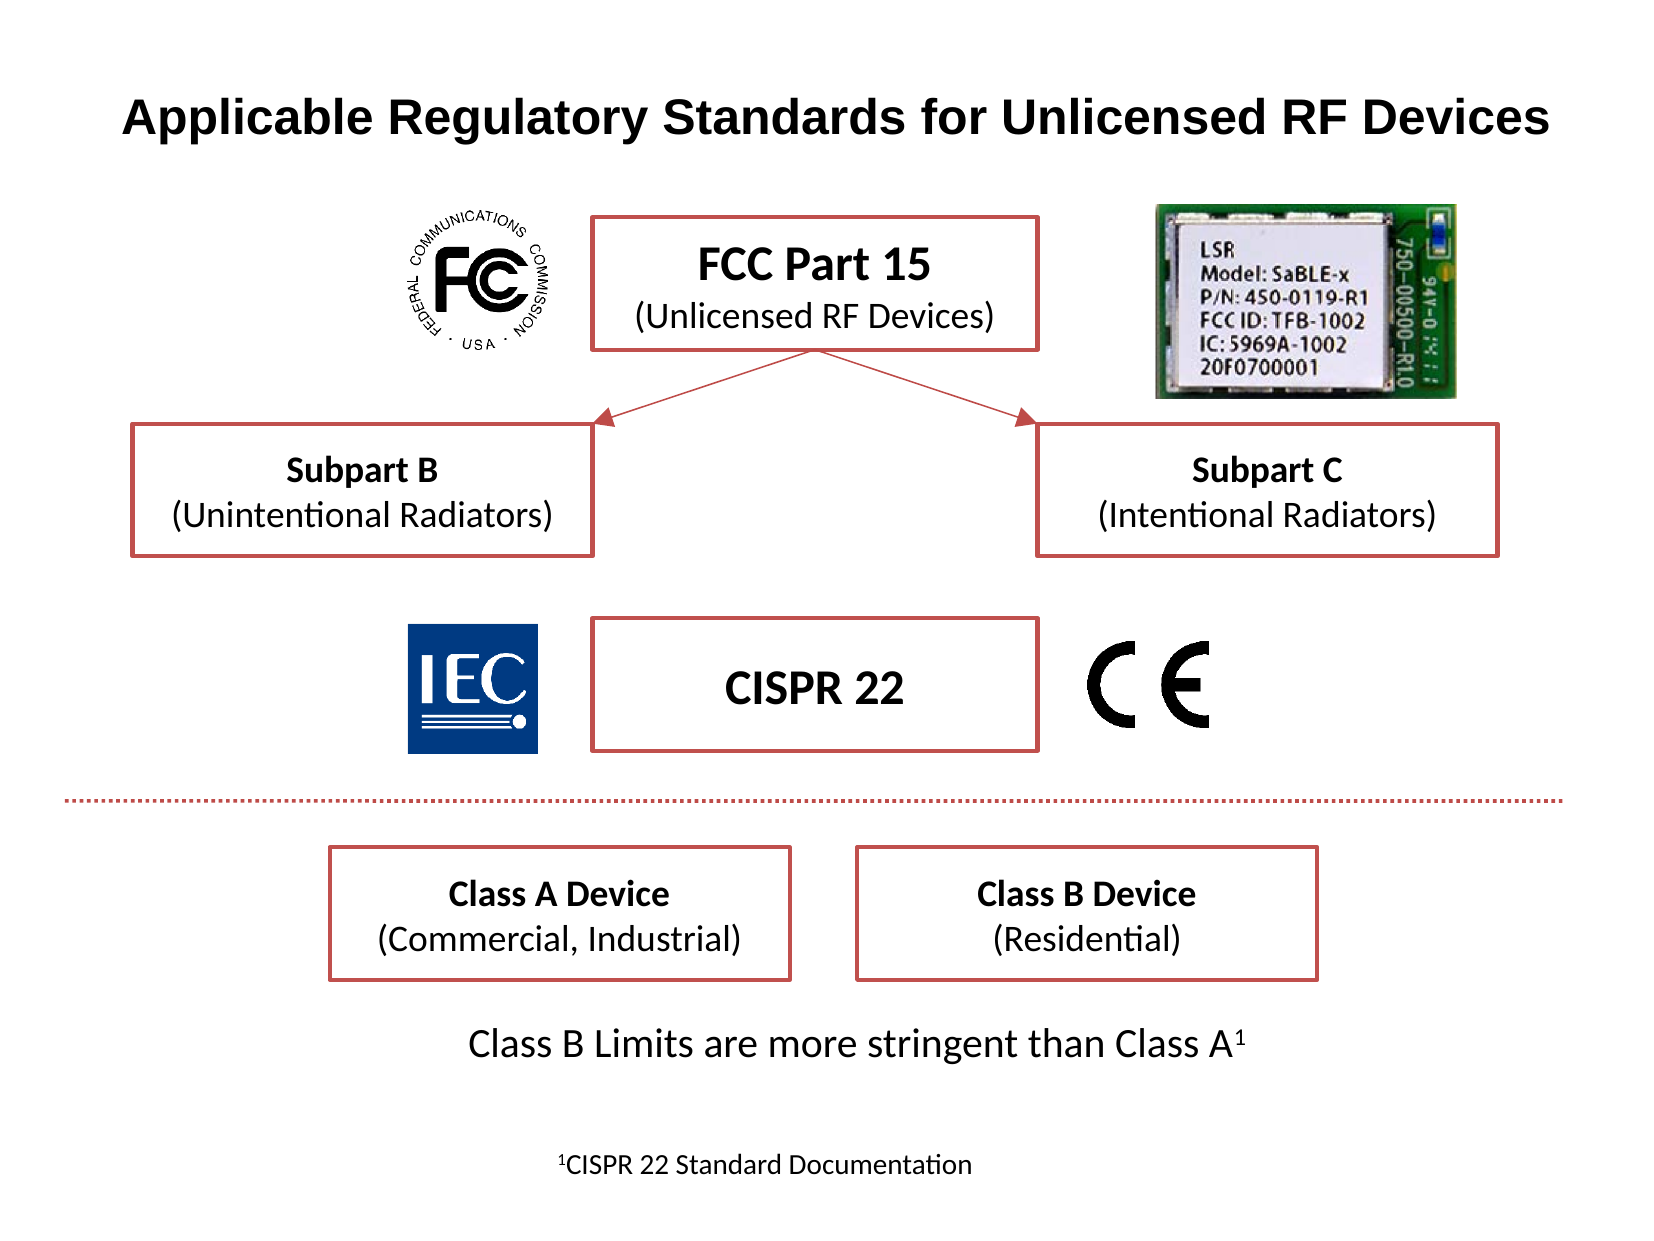

# Applicable Regulatory Standards for Unlicensed RF Devices
FCC Part 15
(Unlicensed RF Devices)
Subpart B
(Unintentional Radiators)
Subpart C
(Intentional Radiators)
CISPR 22
Class A Device
(Commercial, Industrial)
Class B Device
(Residential)
Class B Limits are more stringent than Class A1
1CISPR 22 Standard Documentation